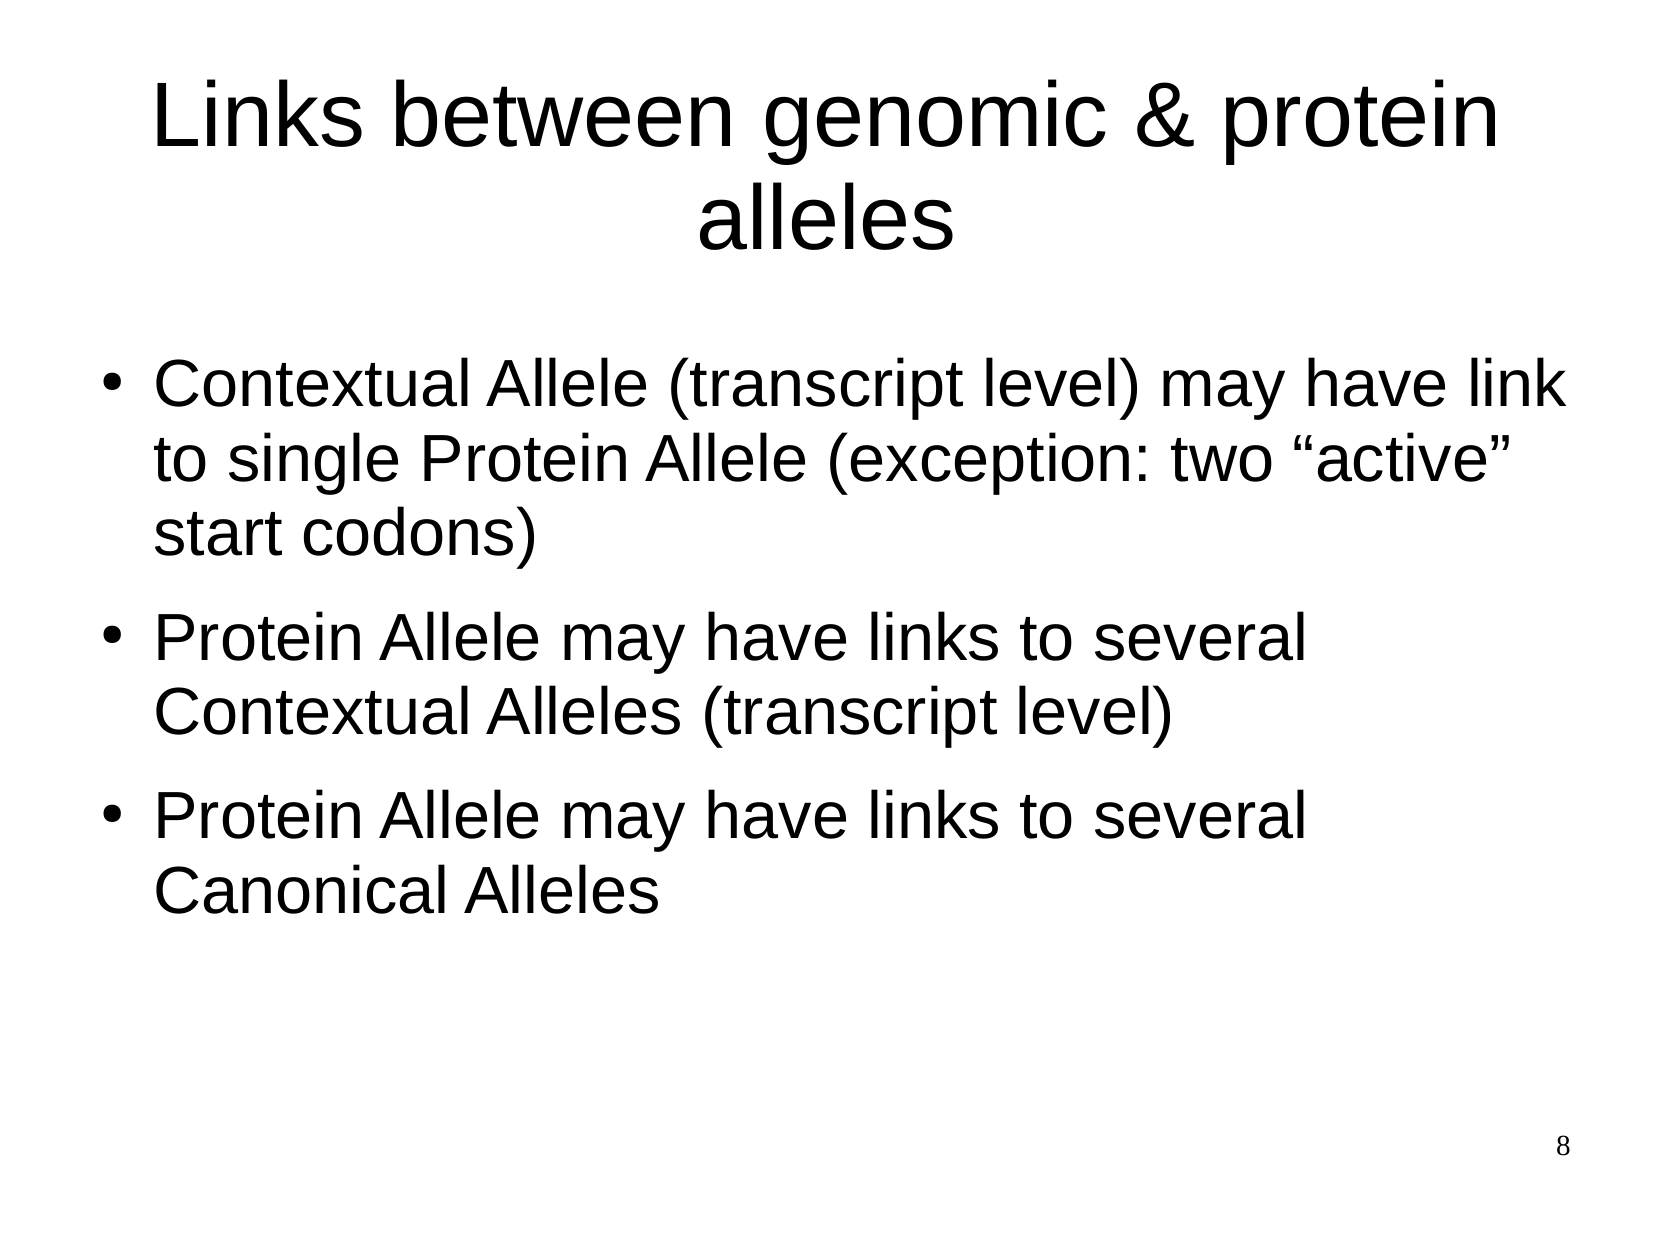

# Links between genomic & protein alleles
Contextual Allele (transcript level) may have link to single Protein Allele (exception: two “active” start codons)
Protein Allele may have links to several Contextual Alleles (transcript level)
Protein Allele may have links to several Canonical Alleles
8